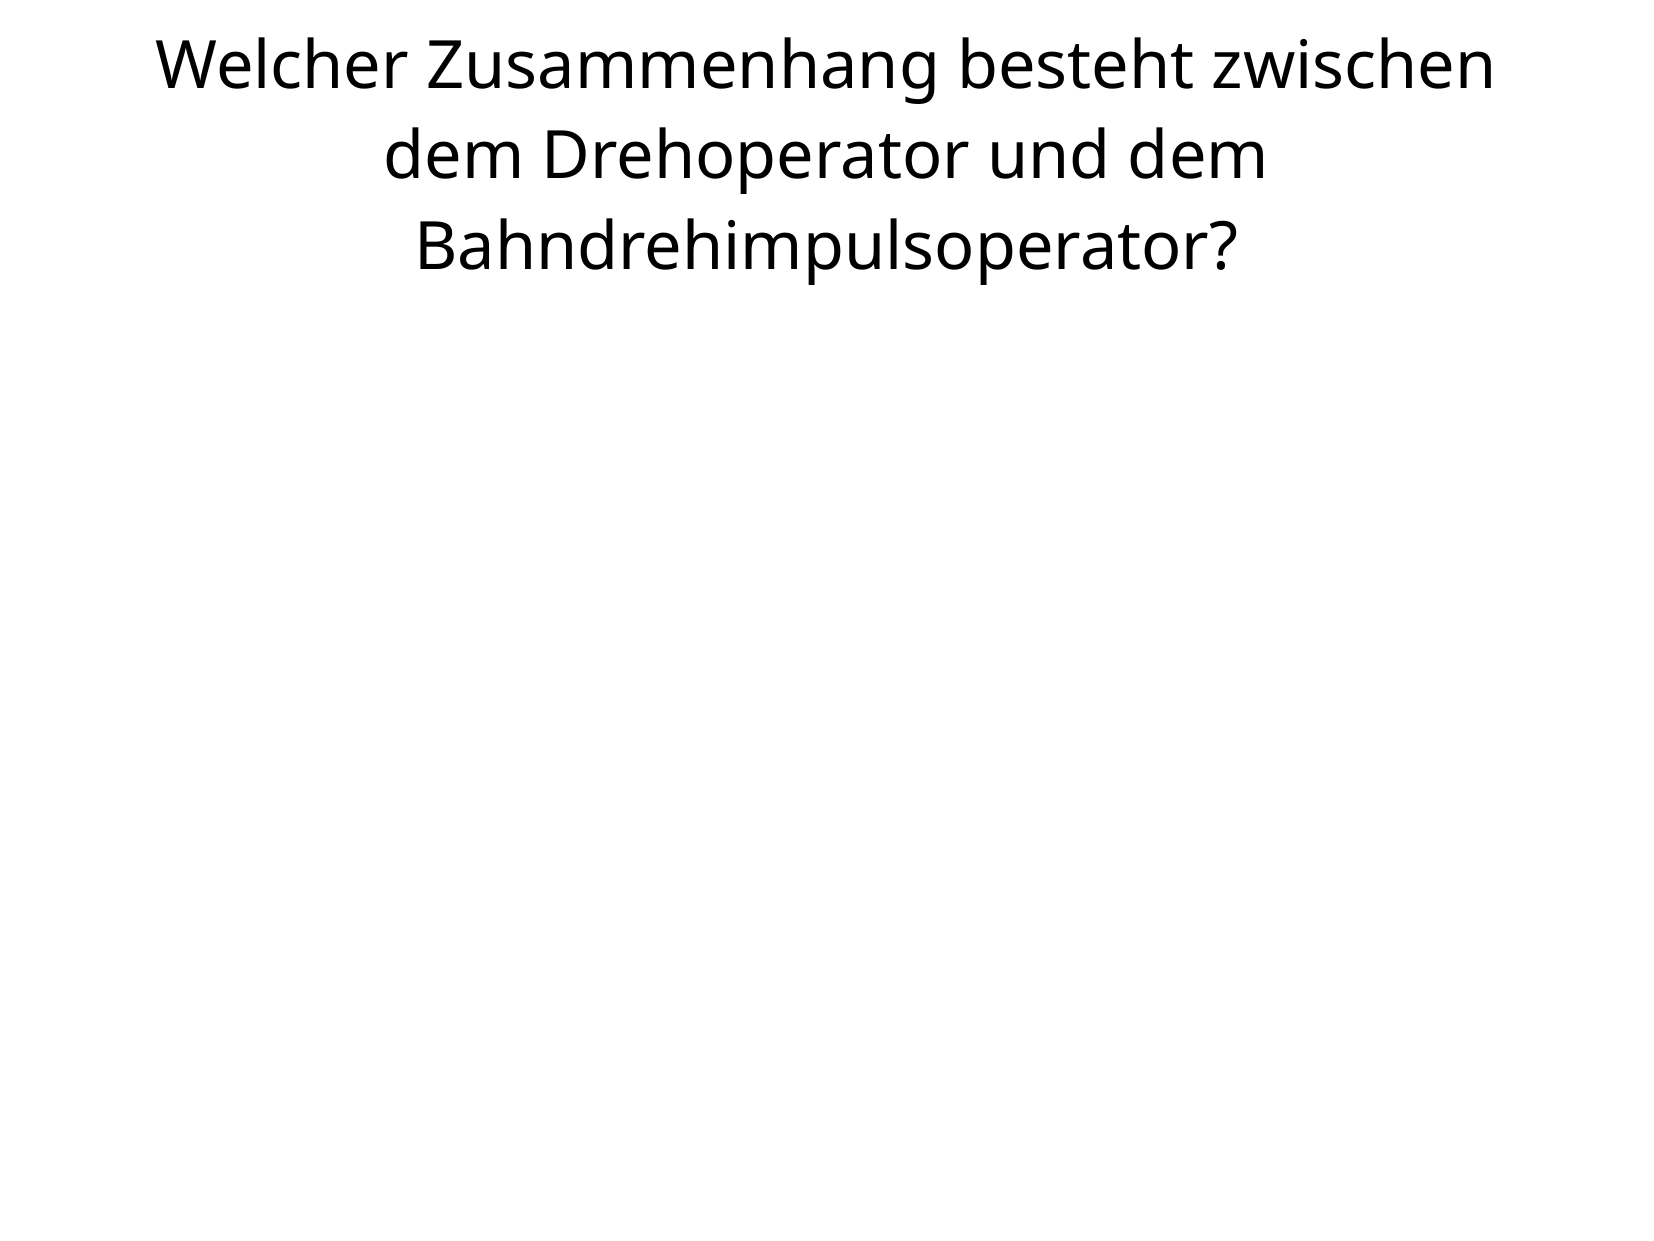

# Welcher Zusammenhang besteht zwischen dem Drehoperator und dem Bahndrehimpulsoperator?